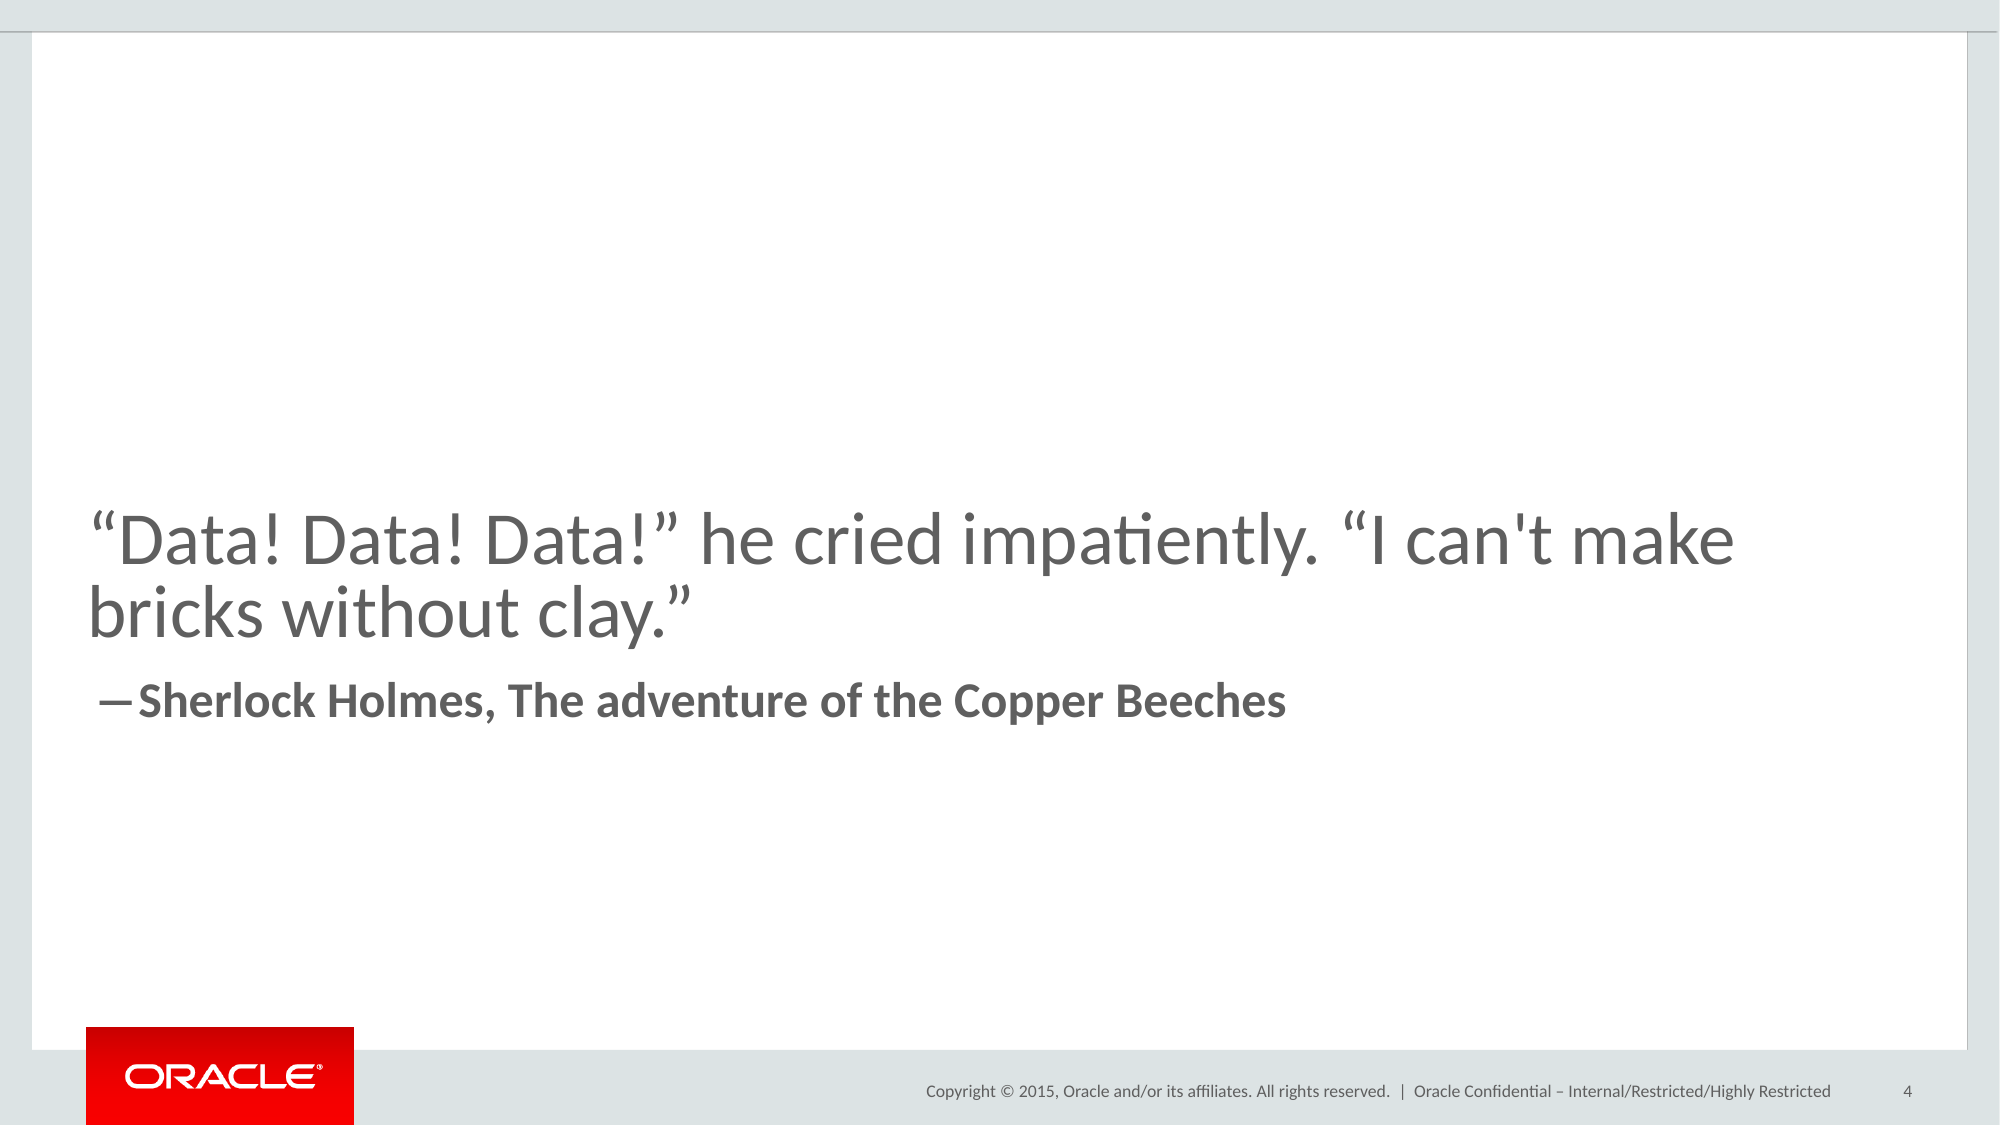

“Data! Data! Data!” he cried impatiently. “I can't make bricks without clay.”
# ―Sherlock Holmes, The adventure of the Copper Beeches
Oracle Confidential – Internal/Restricted/Highly Restricted